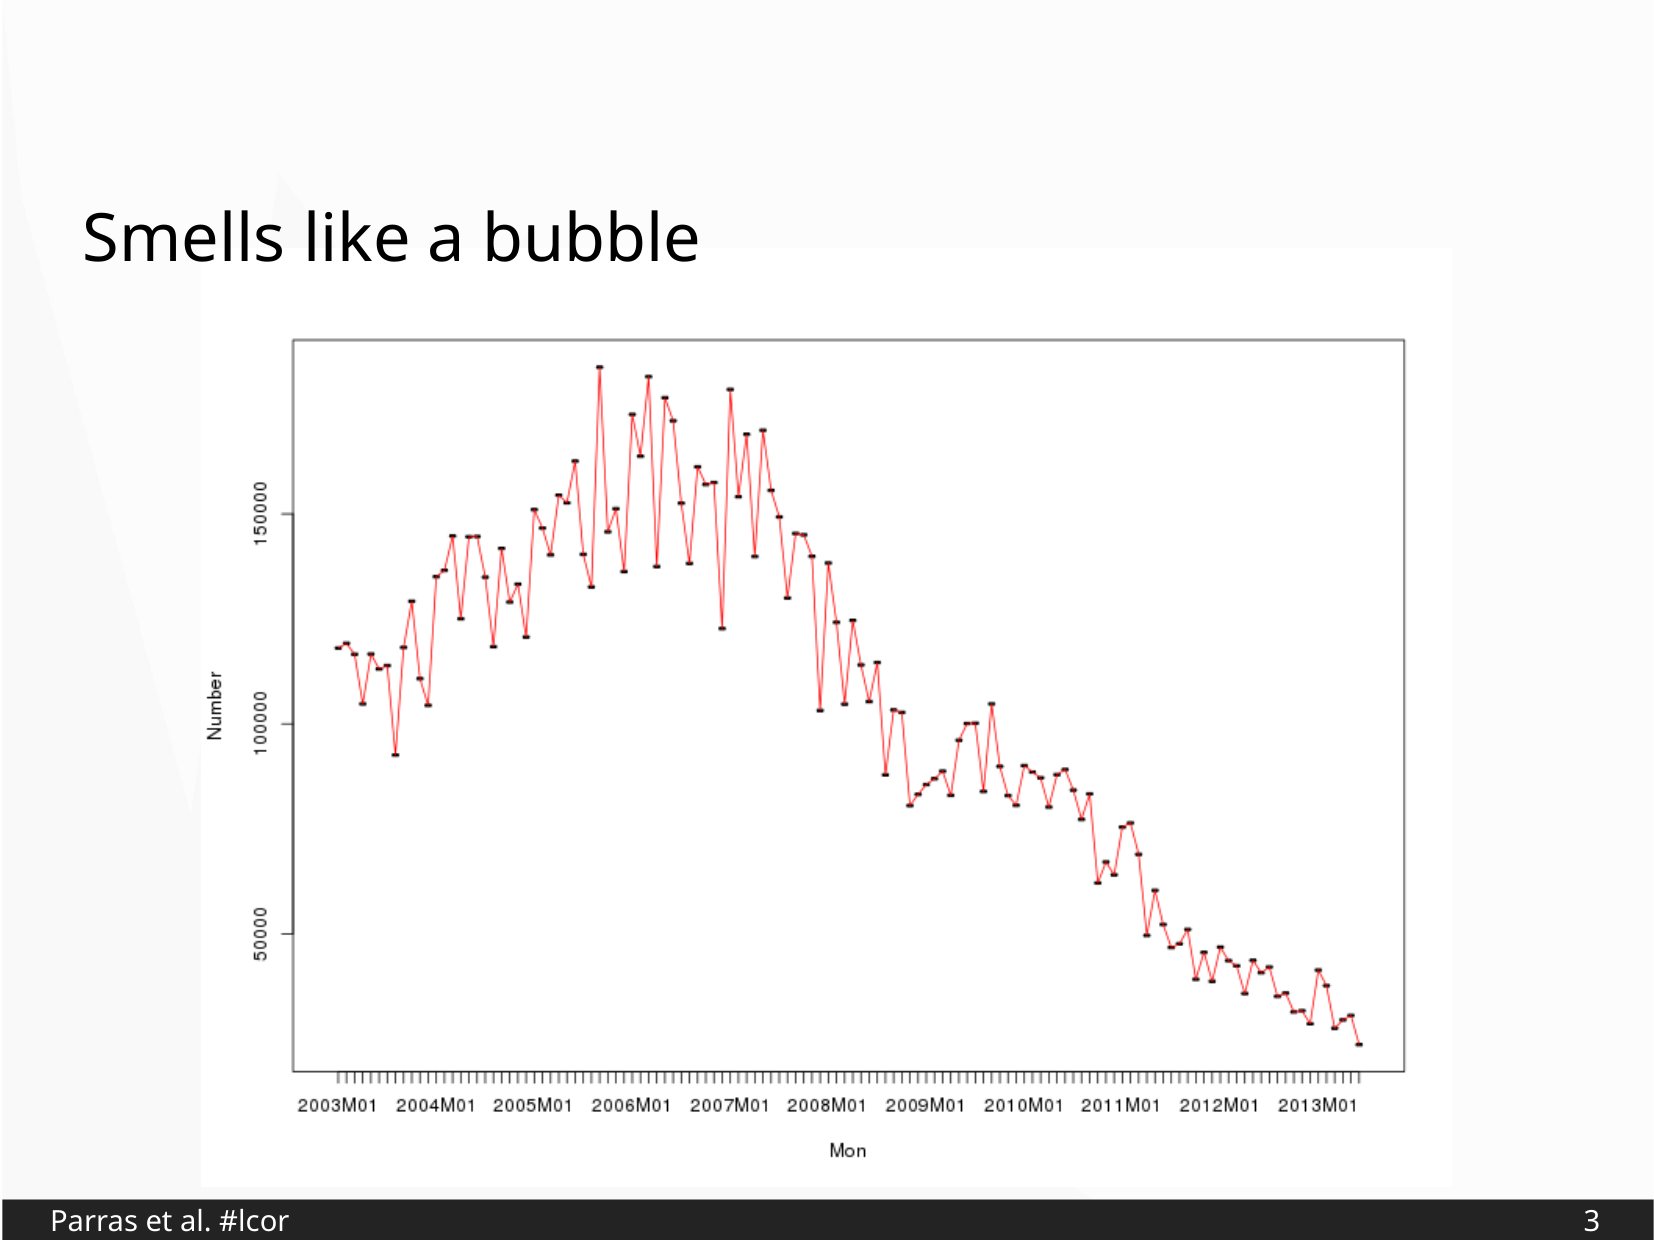

# Smells like a bubble
Parras et al. #lcor
3